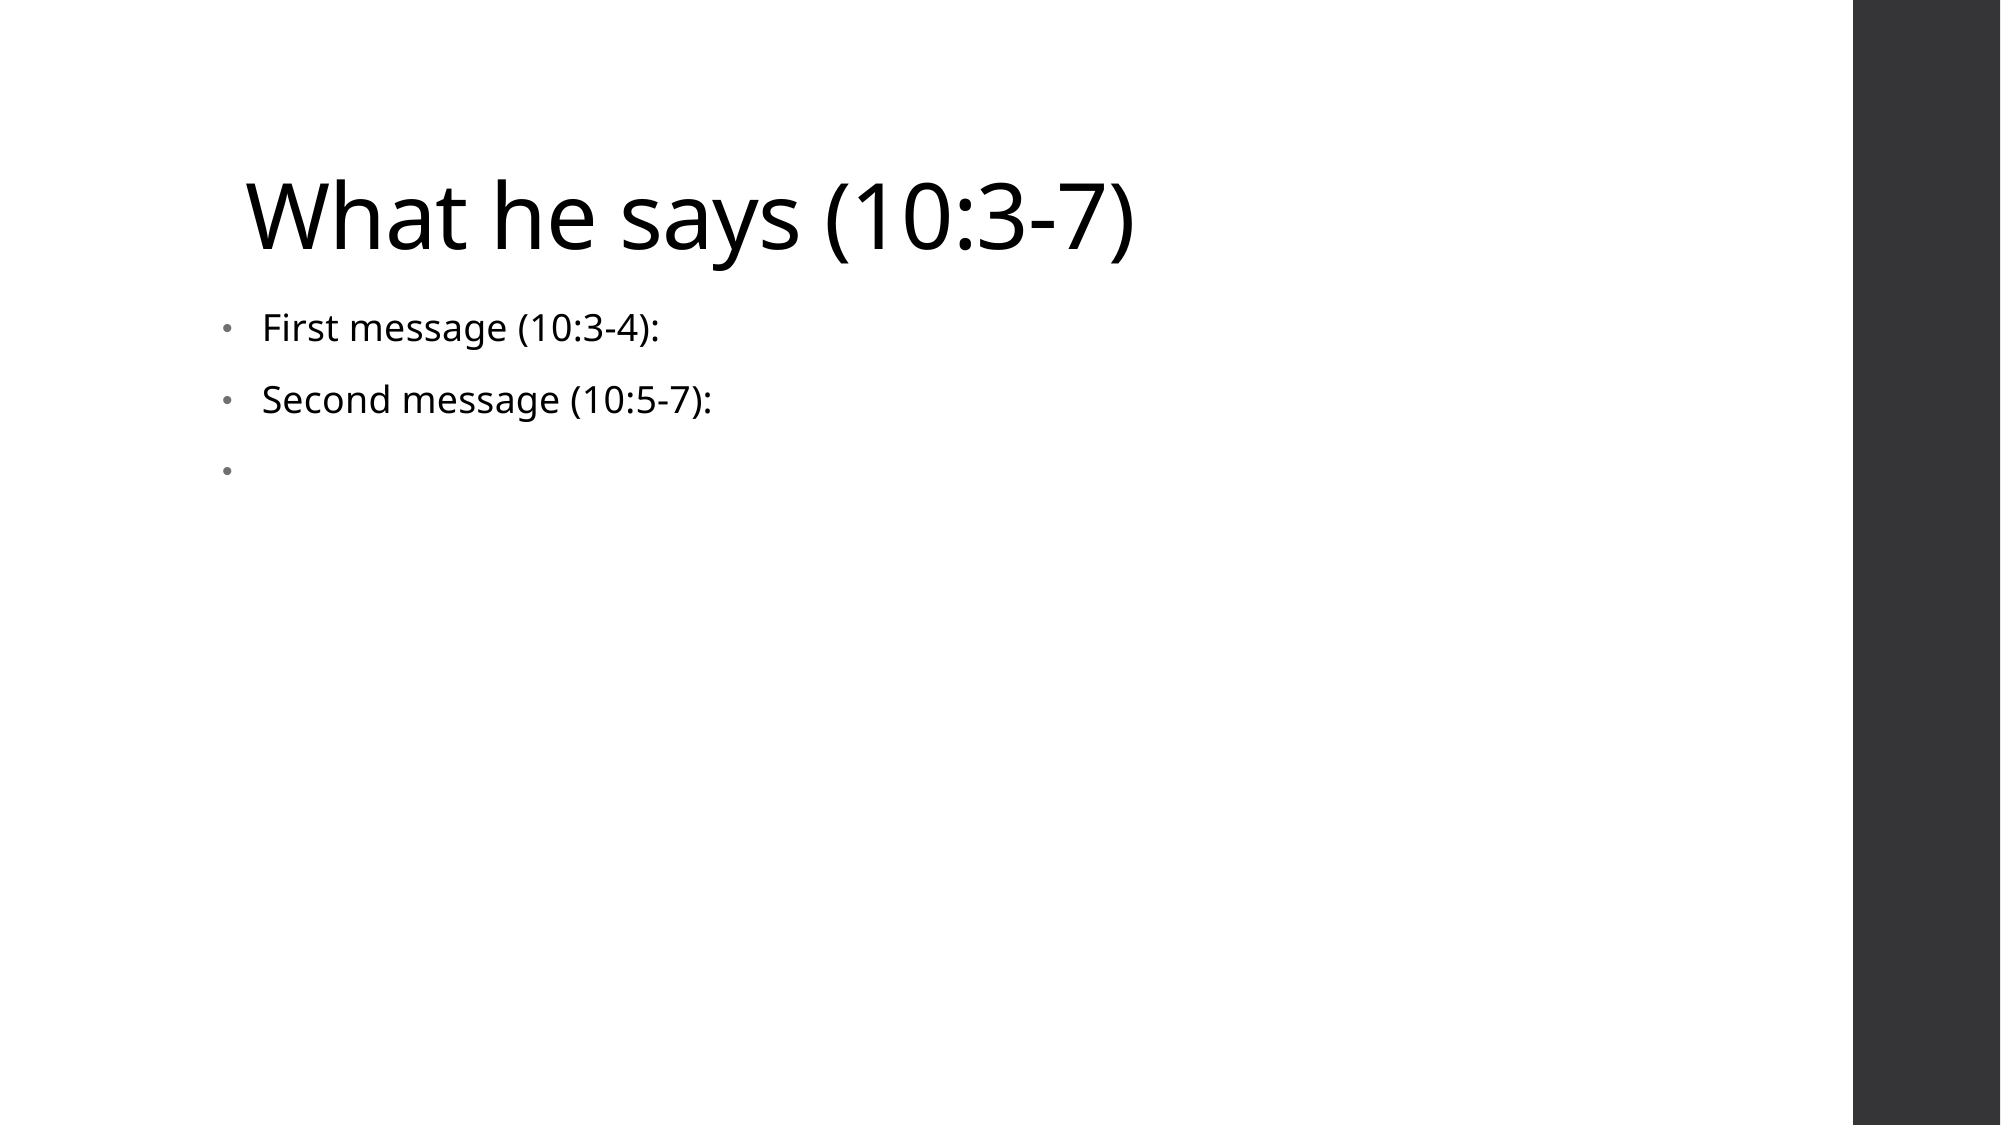

# What he says (10:3-7)
 First message (10:3-4):
 Second message (10:5-7):